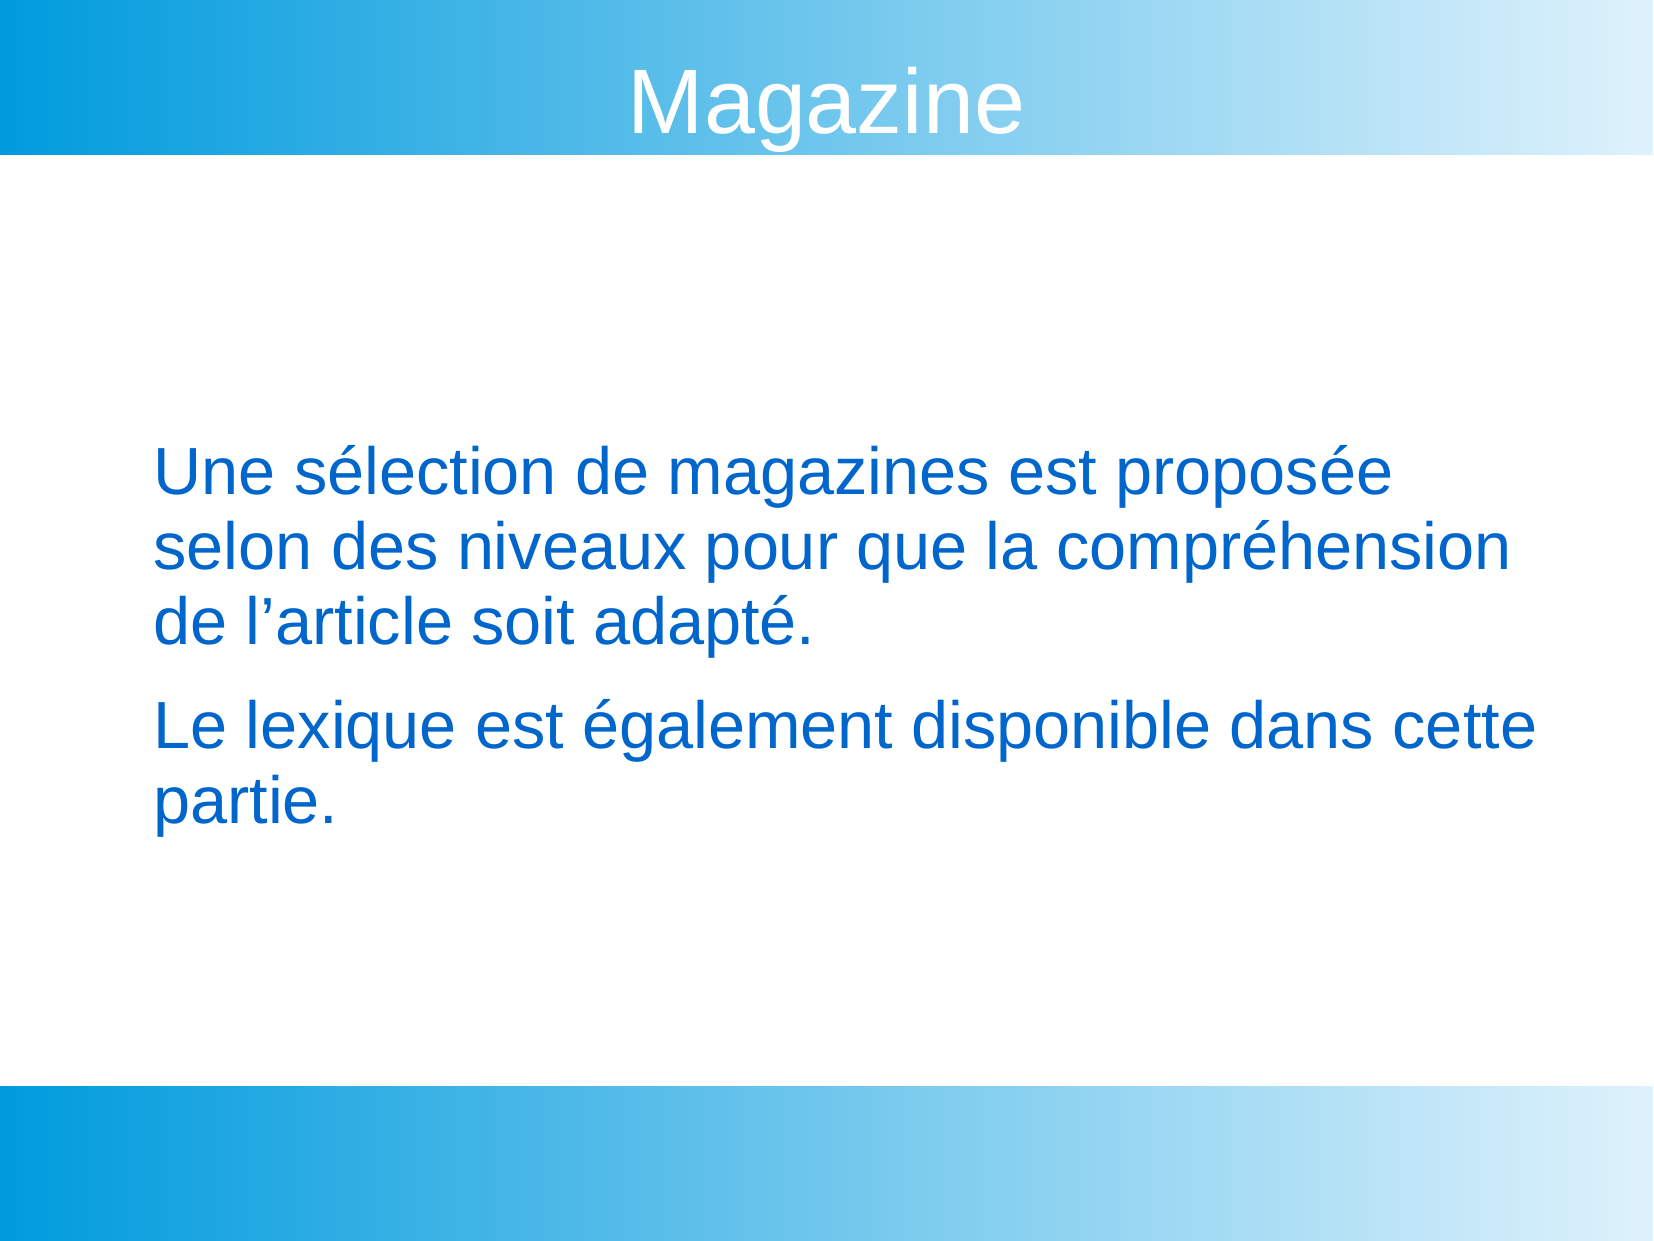

# Magazine
Une sélection de magazines est proposée selon des niveaux pour que la compréhension de l’article soit adapté.
Le lexique est également disponible dans cette partie.